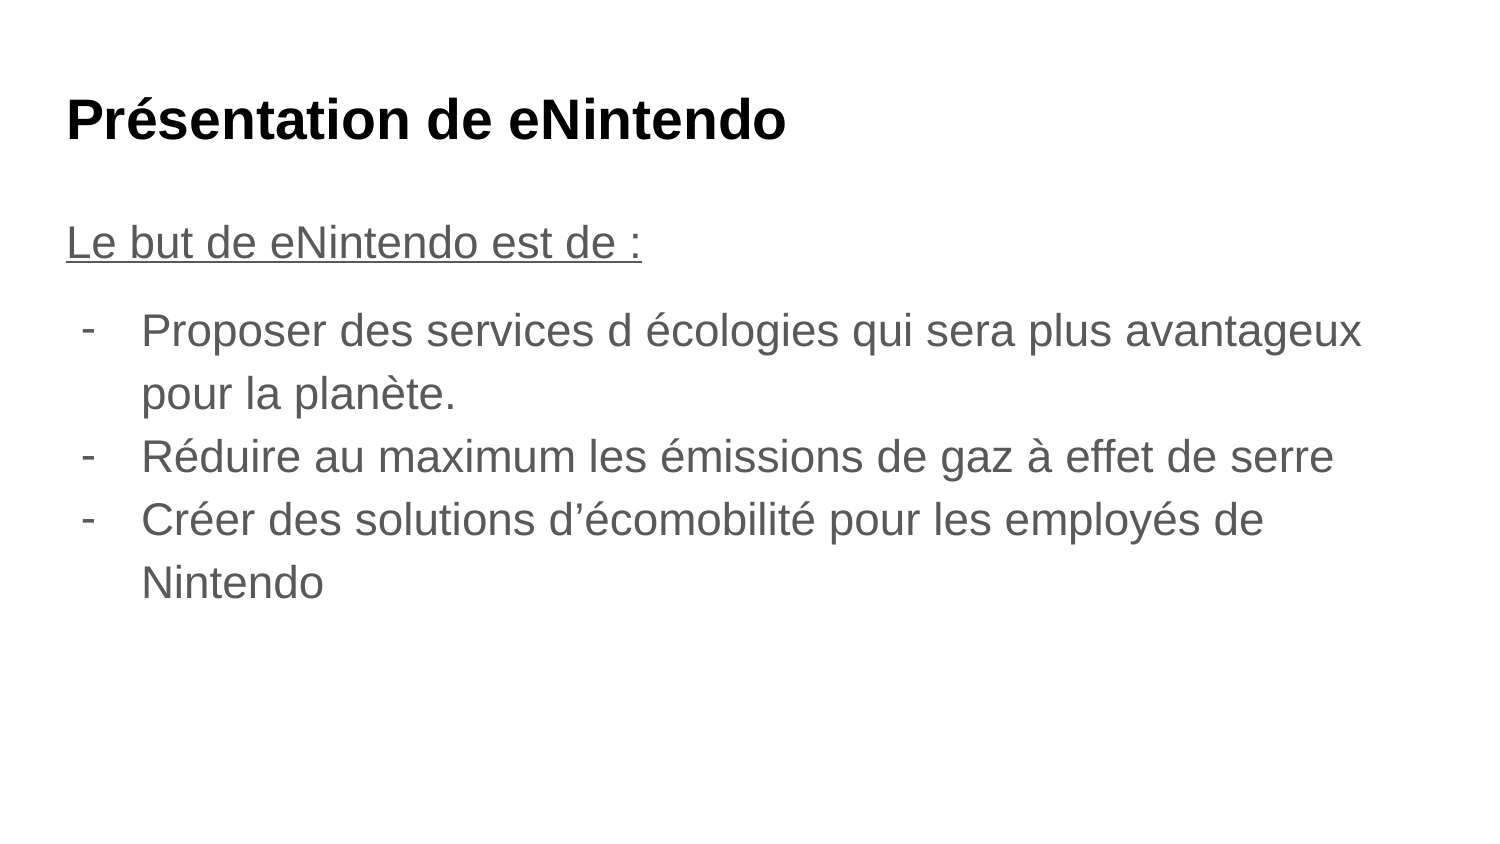

# Présentation de eNintendo
Le but de eNintendo est de :
Proposer des services d écologies qui sera plus avantageux pour la planète.
Réduire au maximum les émissions de gaz à effet de serre
Créer des solutions d’écomobilité pour les employés de Nintendo